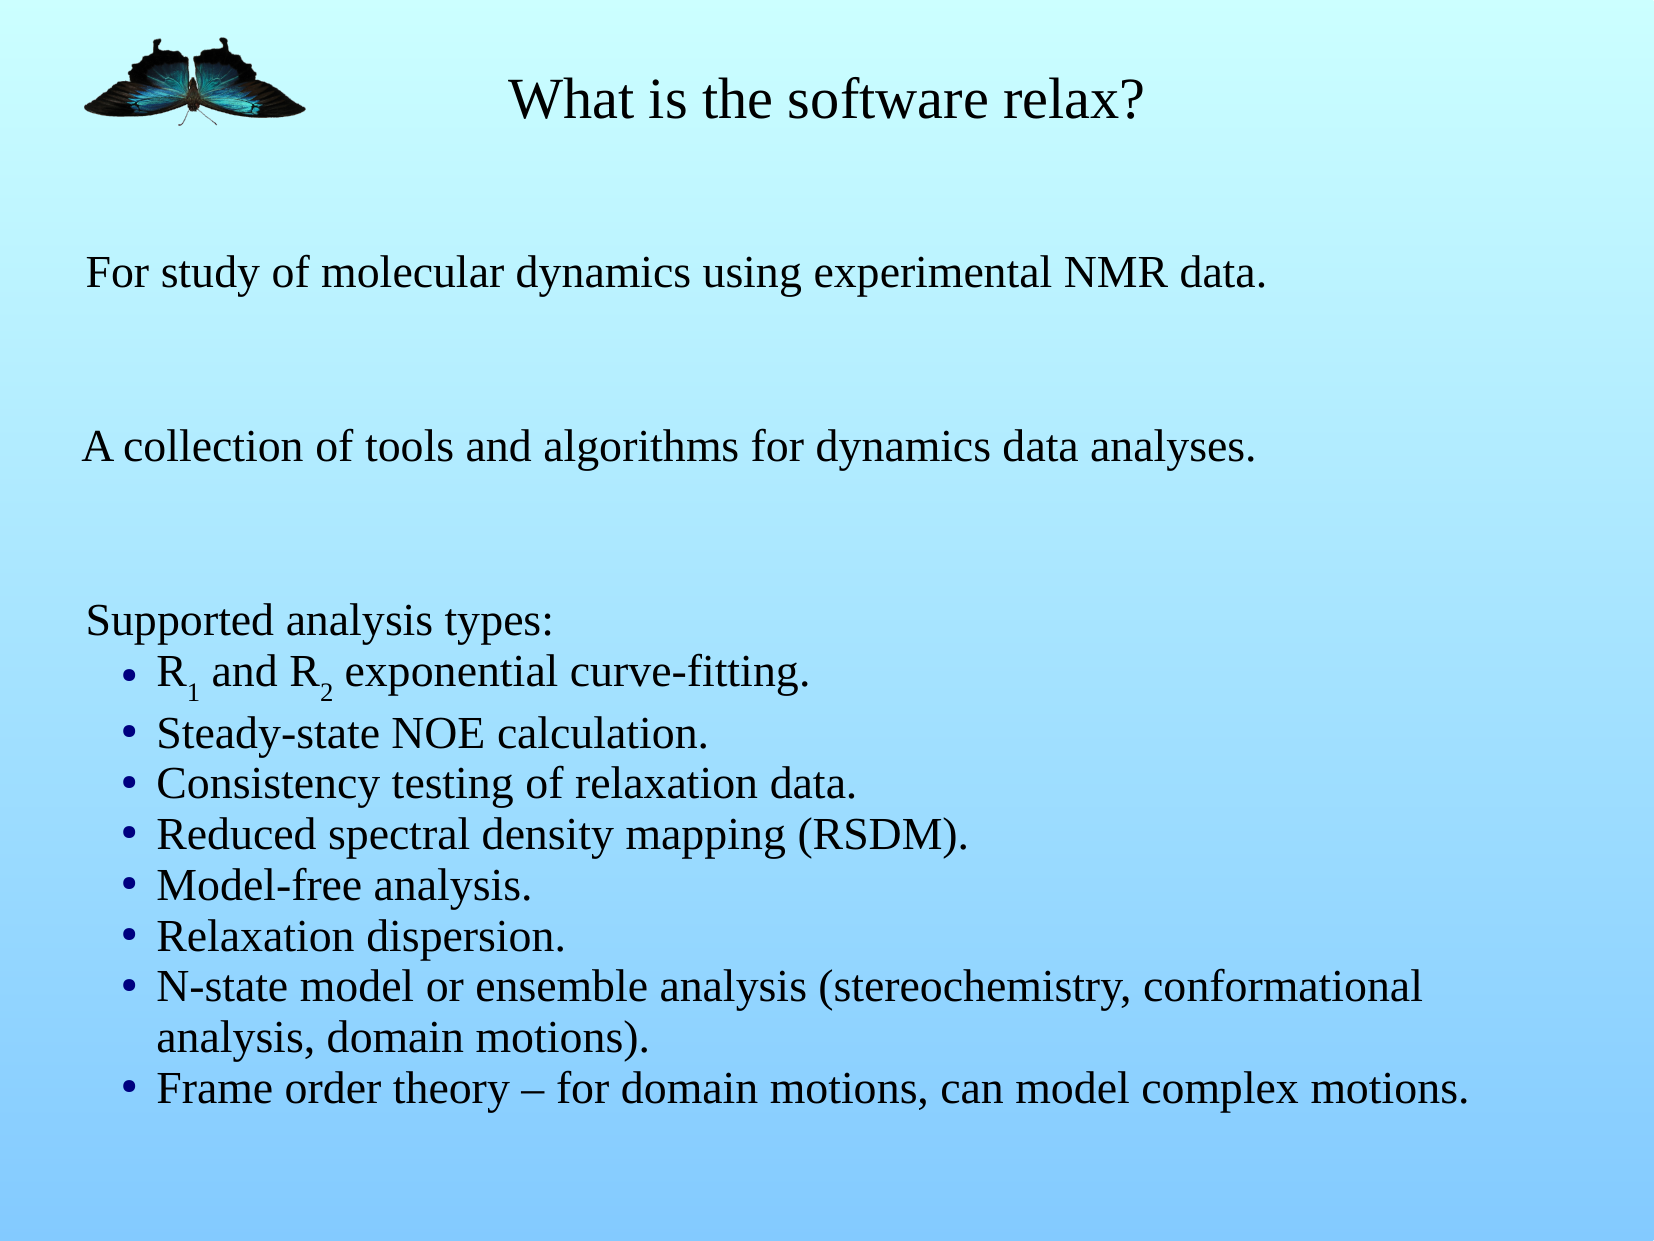

# What is the software relax?
For study of molecular dynamics using experimental NMR data.
A collection of tools and algorithms for dynamics data analyses.
Supported analysis types:
R1 and R2 exponential curve-fitting.
Steady-state NOE calculation.
Consistency testing of relaxation data.
Reduced spectral density mapping (RSDM).
Model-free analysis.
Relaxation dispersion.
N-state model or ensemble analysis (stereochemistry, conformational analysis, domain motions).
Frame order theory – for domain motions, can model complex motions.